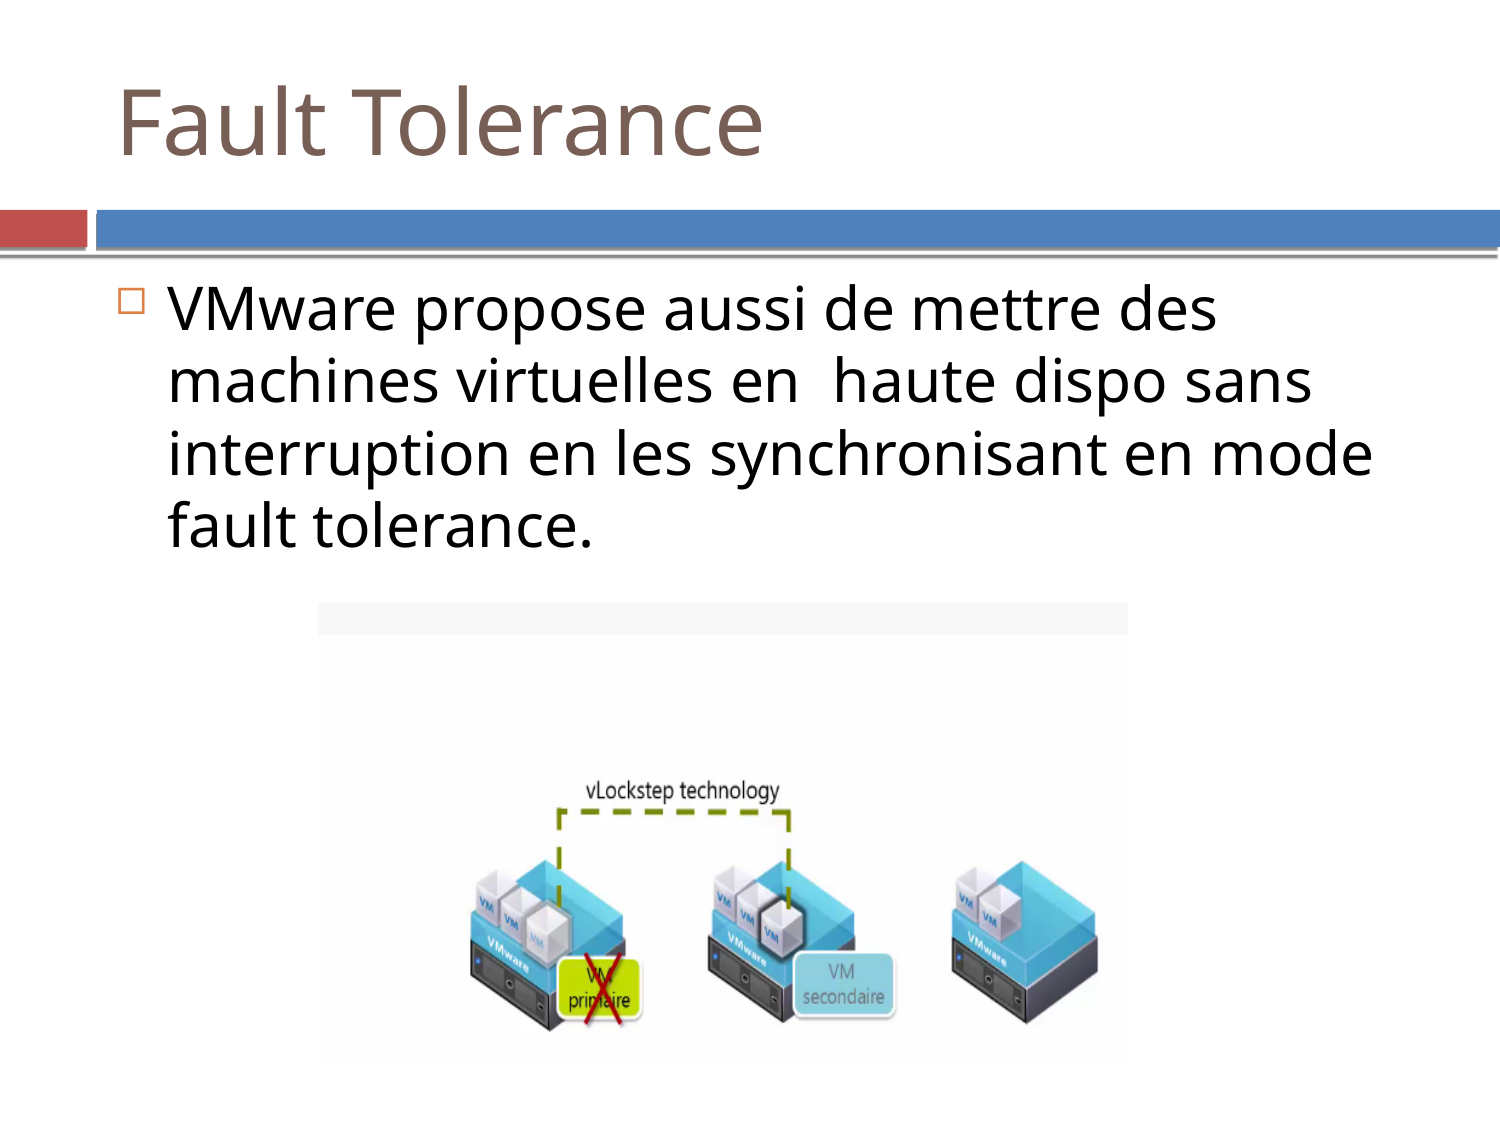

Fault Tolerance
VMware propose aussi de mettre des machines virtuelles en haute dispo sans interruption en les synchronisant en mode fault tolerance.